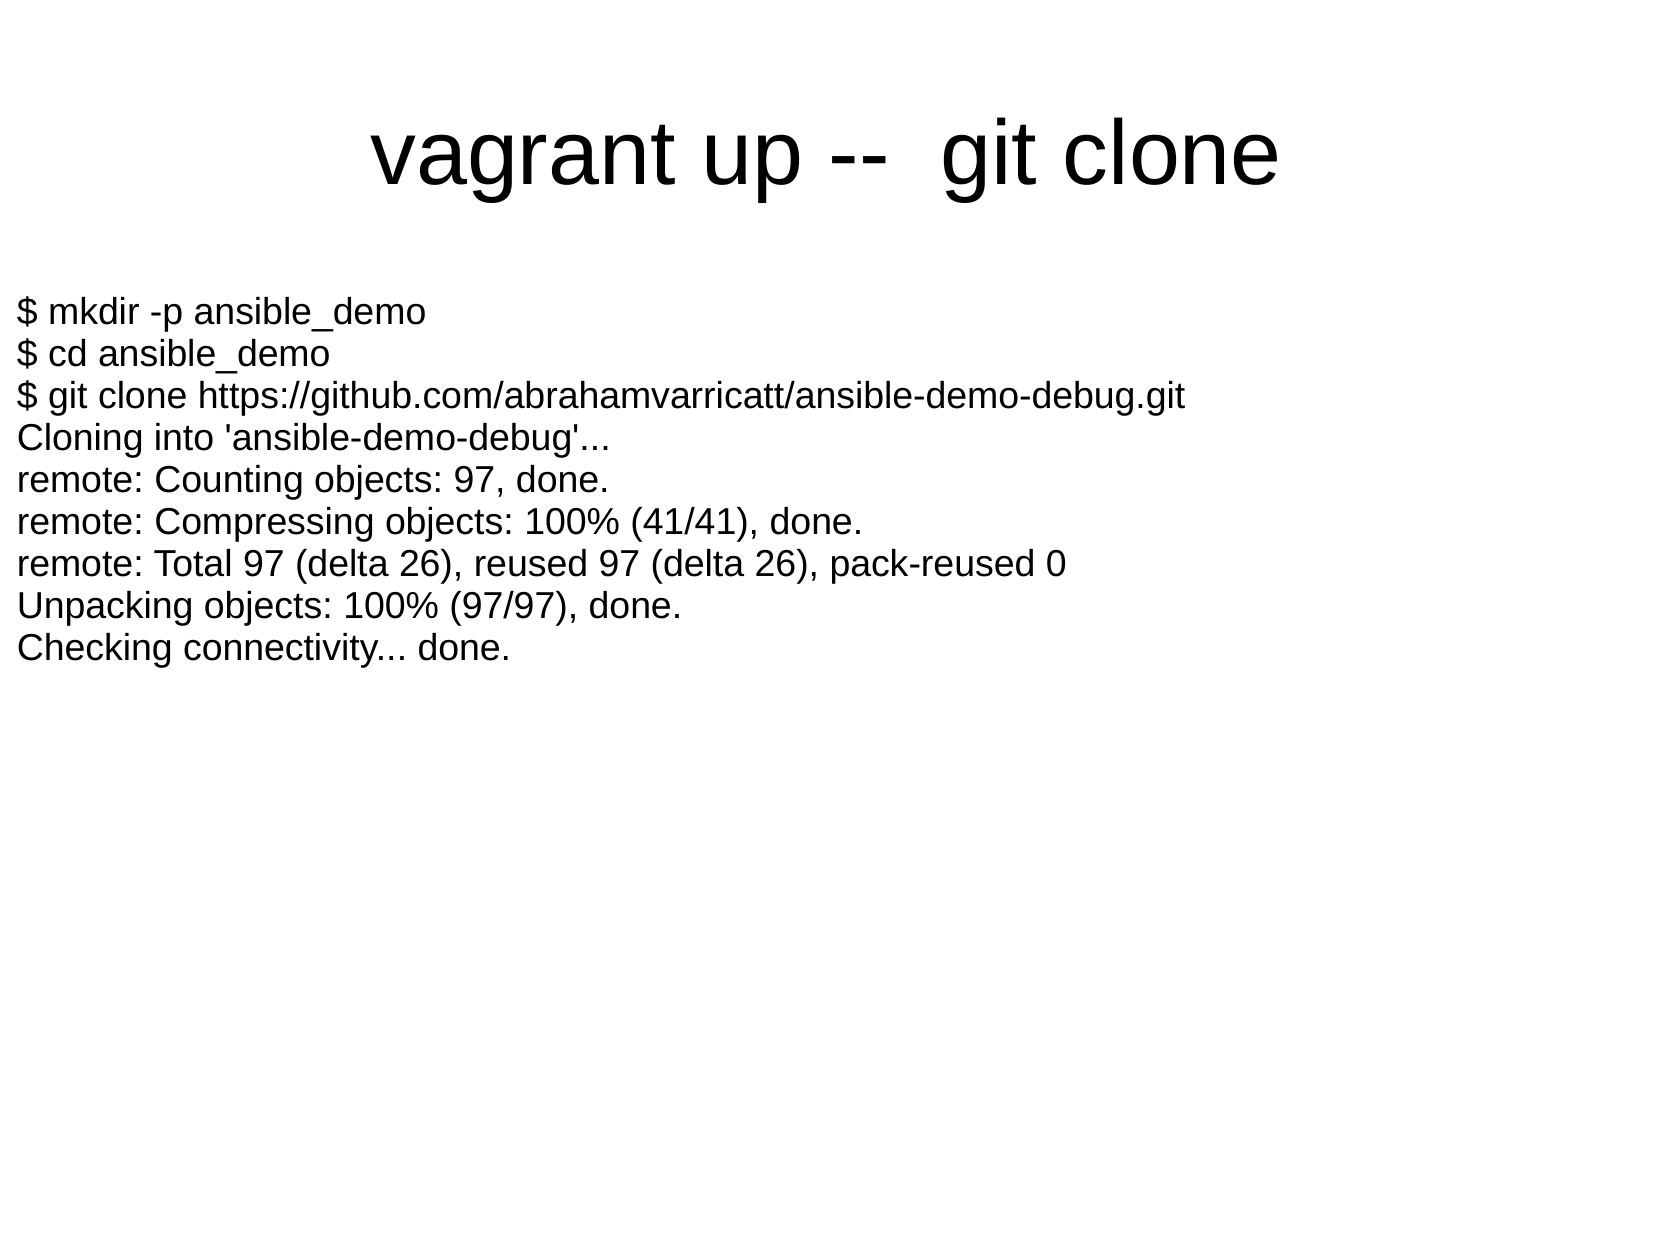

# vagrant up -- git clone
$ mkdir -p ansible_demo
$ cd ansible_demo
$ git clone https://github.com/abrahamvarricatt/ansible-demo-debug.git
Cloning into 'ansible-demo-debug'...
remote: Counting objects: 97, done.
remote: Compressing objects: 100% (41/41), done.
remote: Total 97 (delta 26), reused 97 (delta 26), pack-reused 0
Unpacking objects: 100% (97/97), done.
Checking connectivity... done.